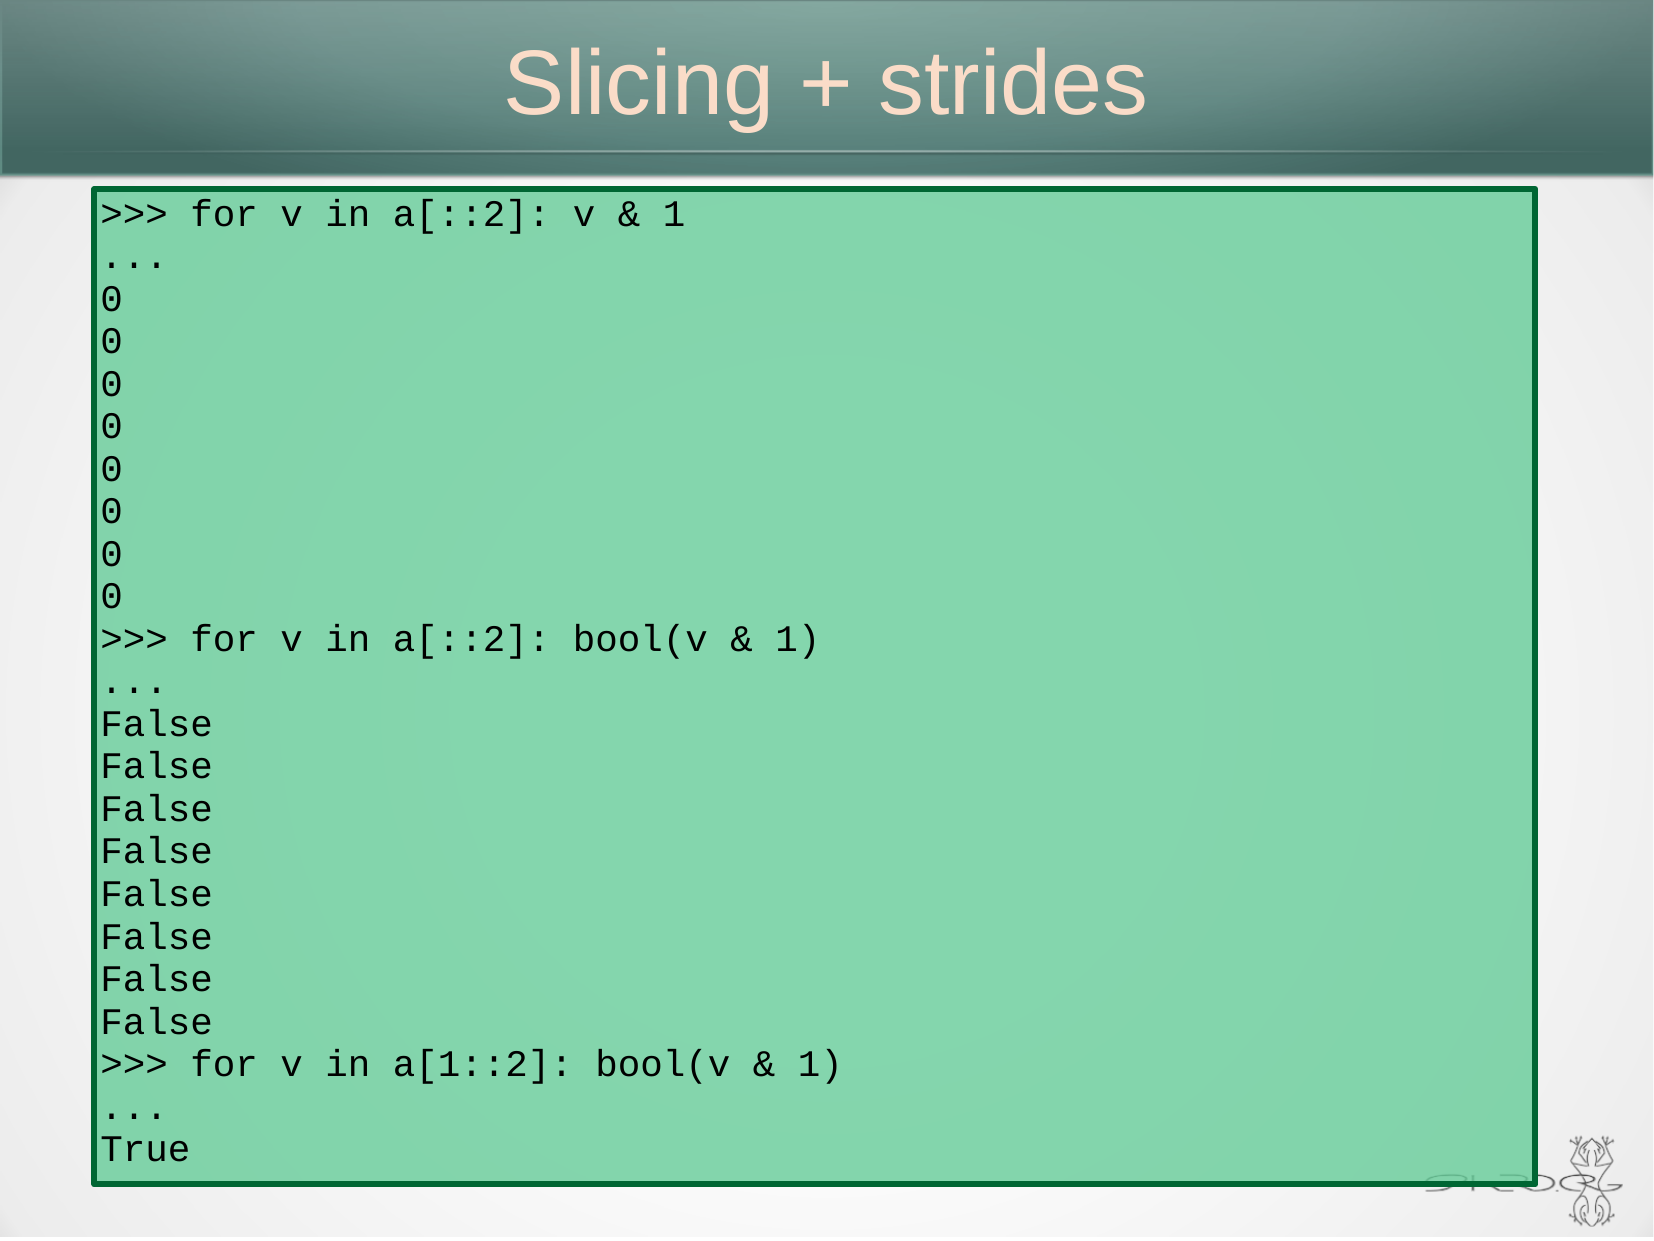

# Slicing + strides
>>> for v in a[::2]: v & 1
...
0
0
0
0
0
0
0
0
>>> for v in a[::2]: bool(v & 1)
...
False
False
False
False
False
False
False
False
>>> for v in a[1::2]: bool(v & 1)
...
True